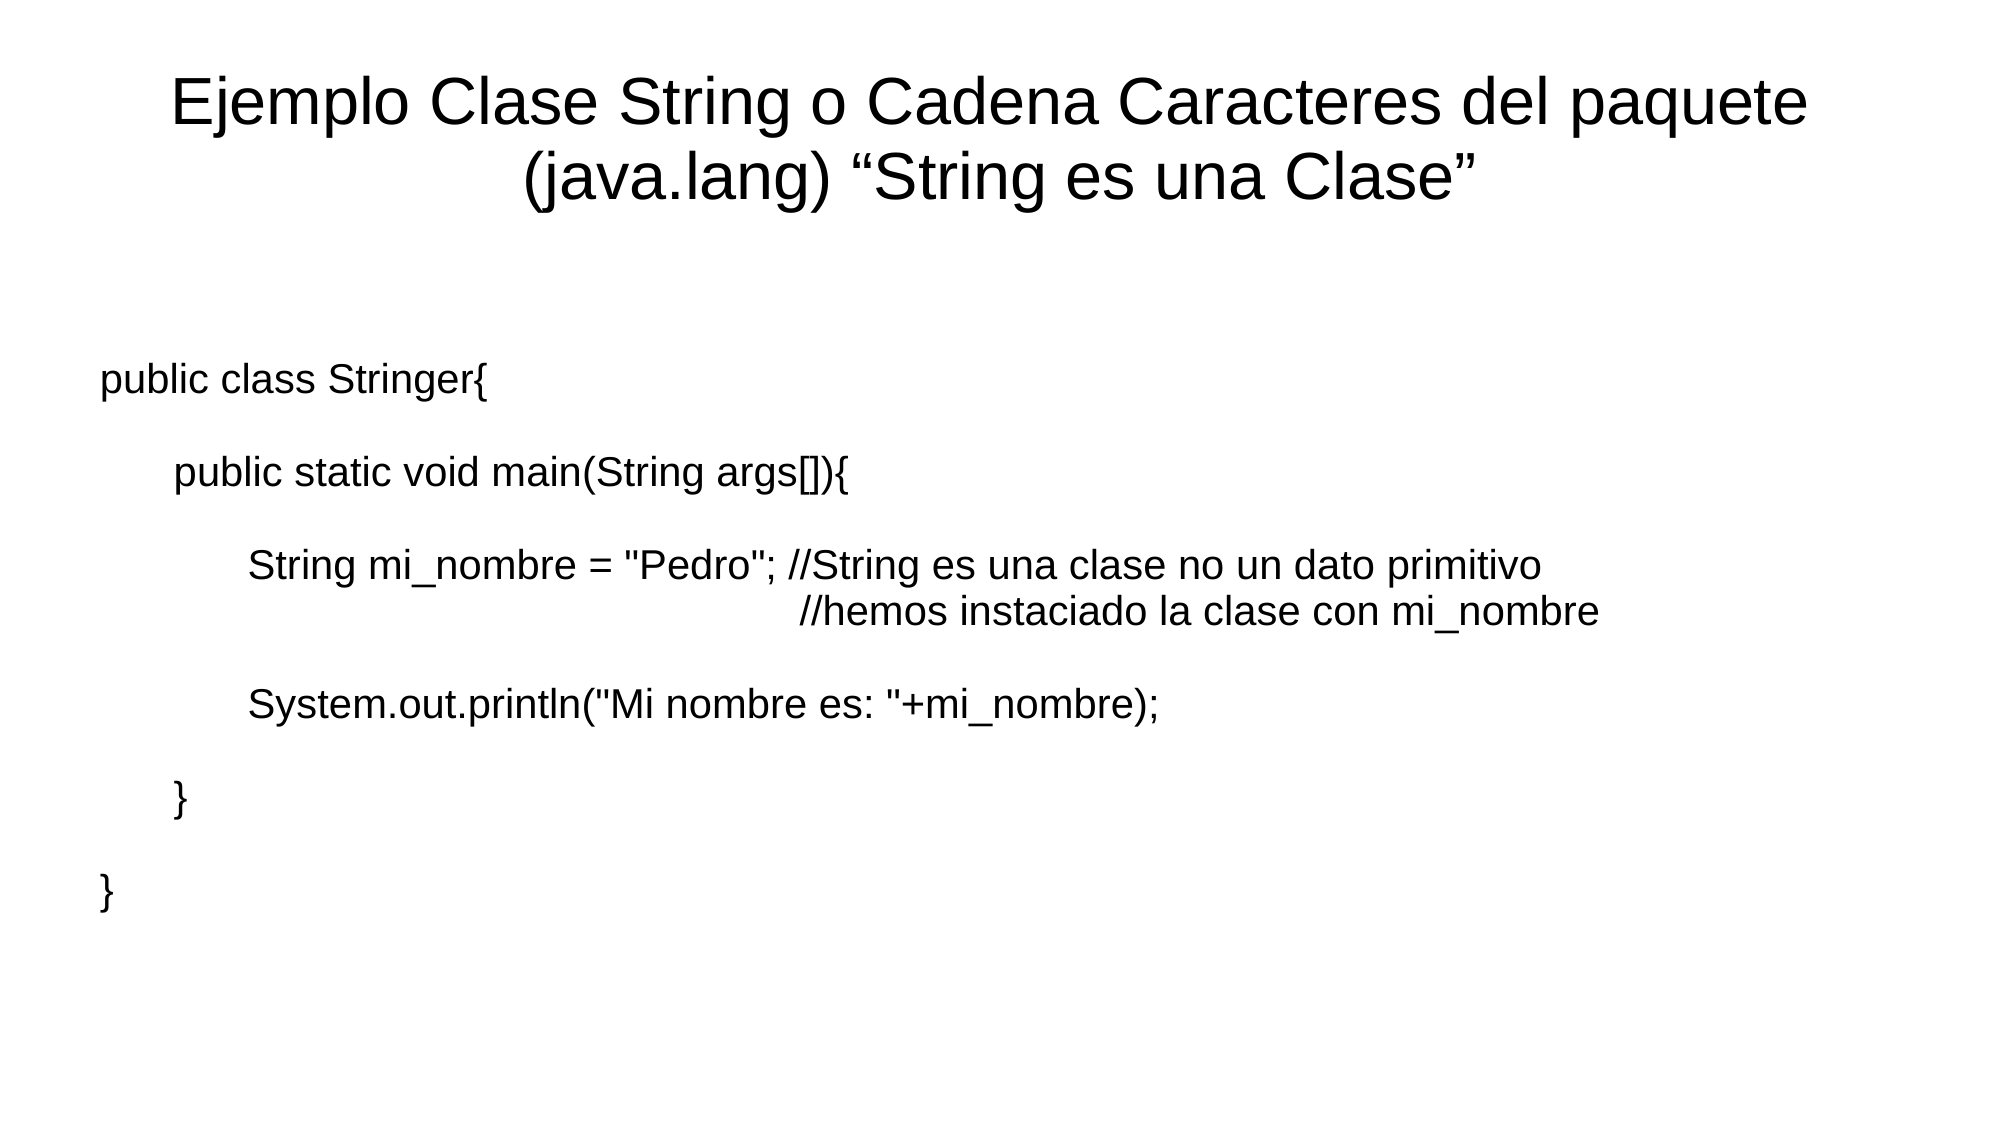

# Ejemplo Clase String o Cadena Caracteres del paquete (java.lang) “String es una Clase”
public class Stringer{
	public static void main(String args[]){
		String mi_nombre = "Pedro"; //String es una clase no un dato primitivo
		 //hemos instaciado la clase con mi_nombre
		System.out.println("Mi nombre es: "+mi_nombre);
	}
}